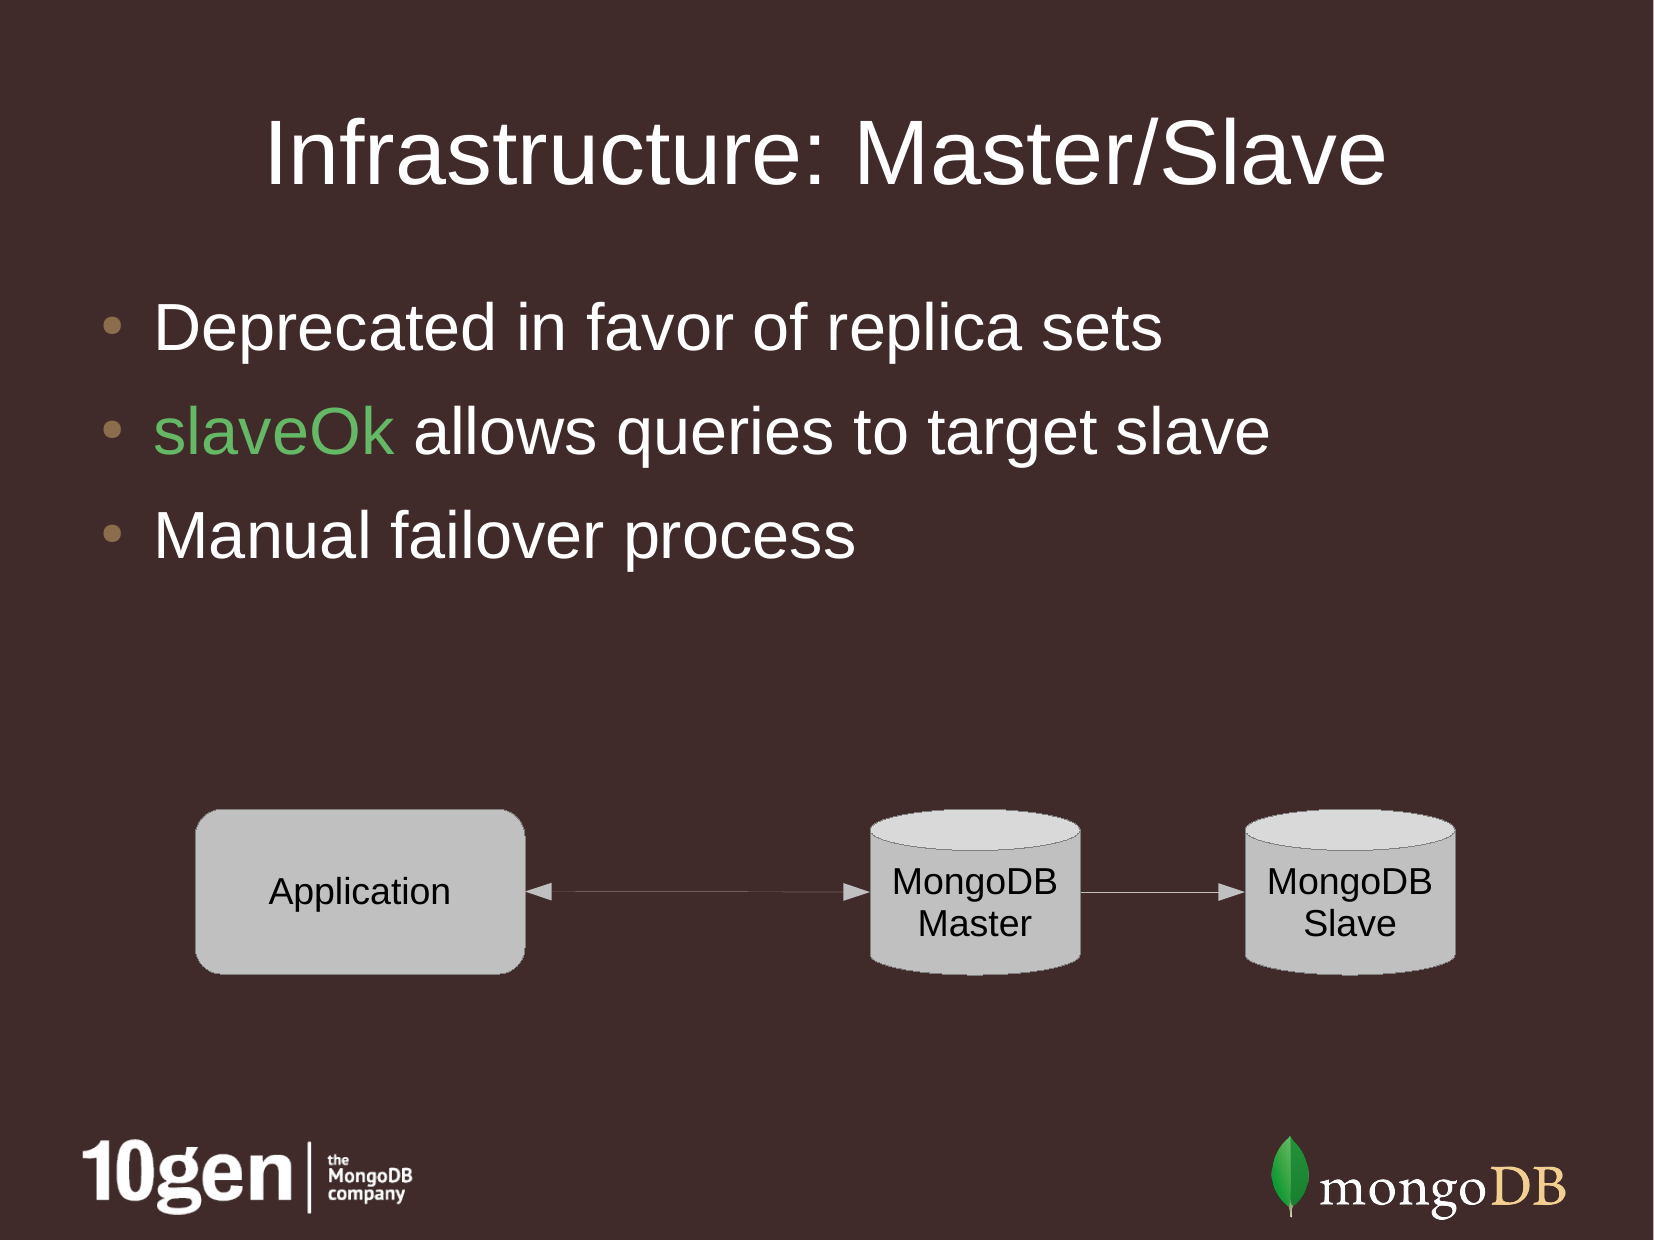

# Infrastructure: Master/Slave
Deprecated in favor of replica sets
slaveOk allows queries to target slave
Manual failover process
Application
MongoDB
Master
MongoDB
Slave